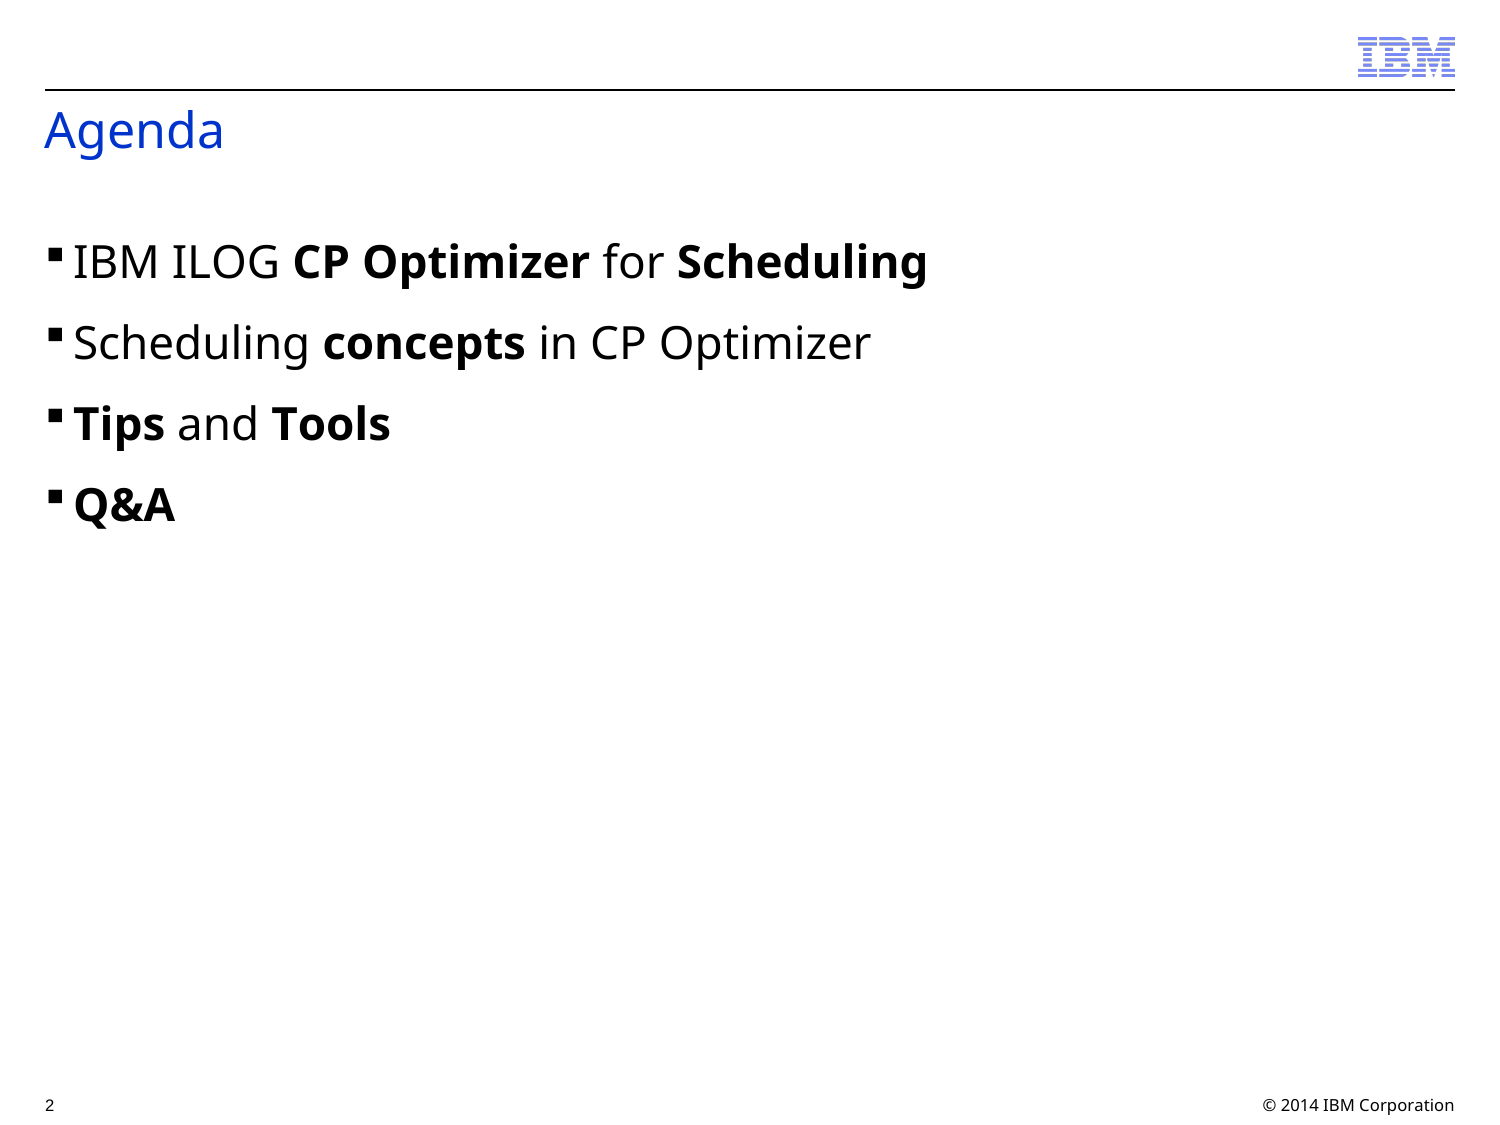

# Agenda
IBM ILOG CP Optimizer for Scheduling
Scheduling concepts in CP Optimizer
Tips and Tools
Q&A
2